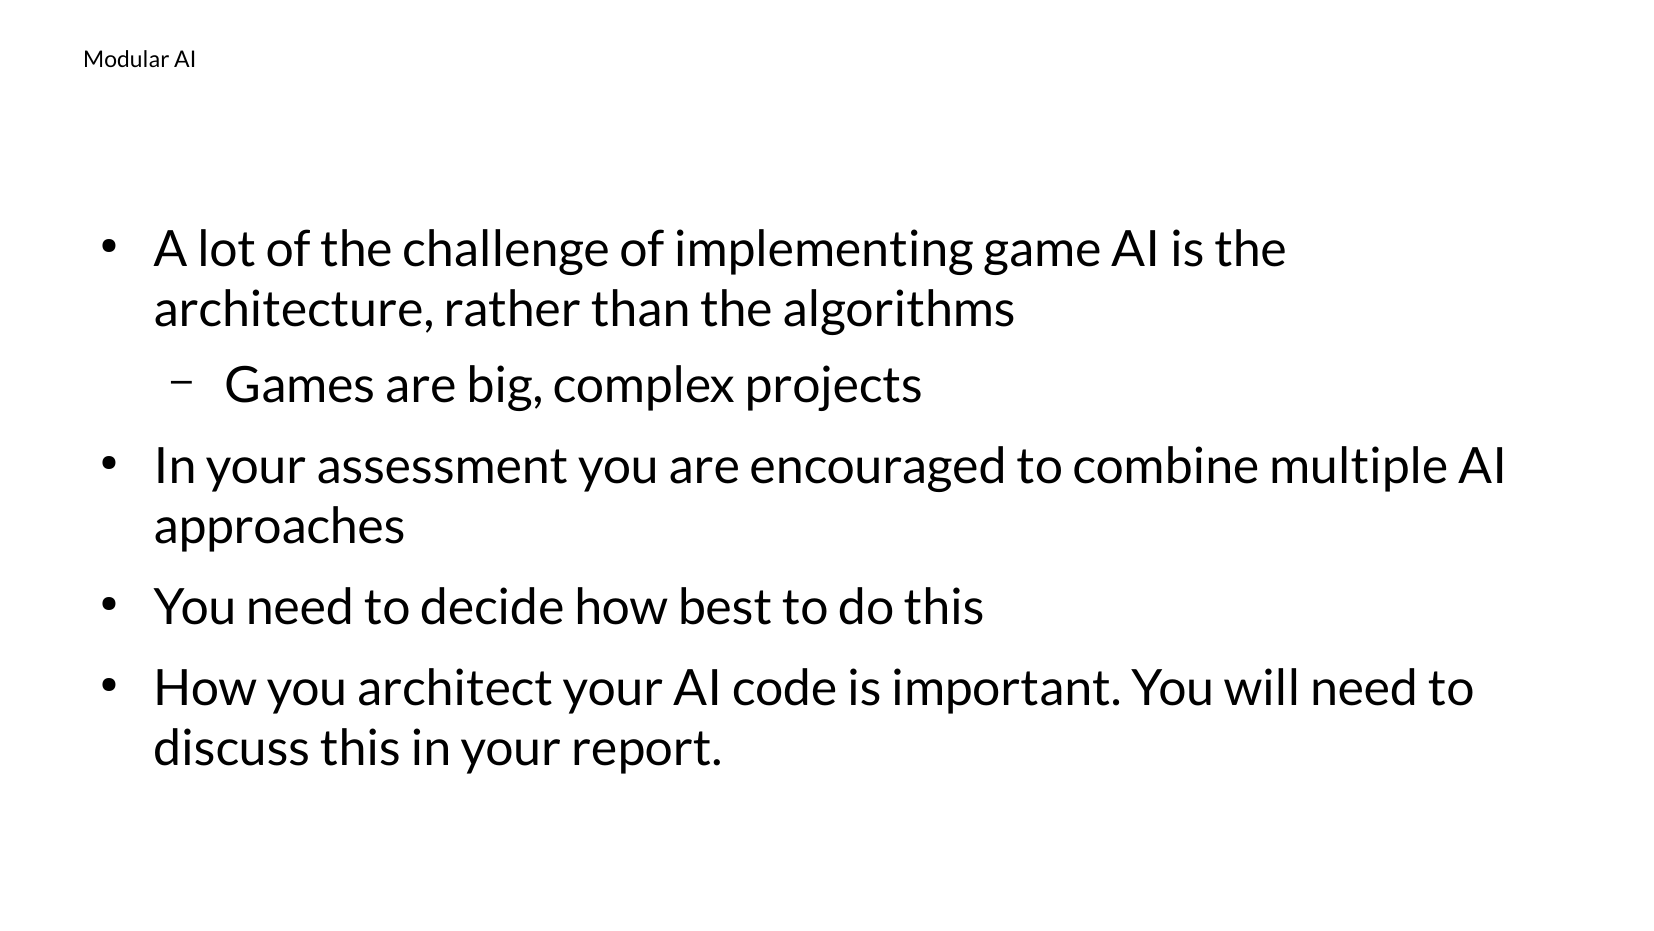

# Modular AI
A lot of the challenge of implementing game AI is the architecture, rather than the algorithms
Games are big, complex projects
In your assessment you are encouraged to combine multiple AI approaches
You need to decide how best to do this
How you architect your AI code is important. You will need to discuss this in your report.